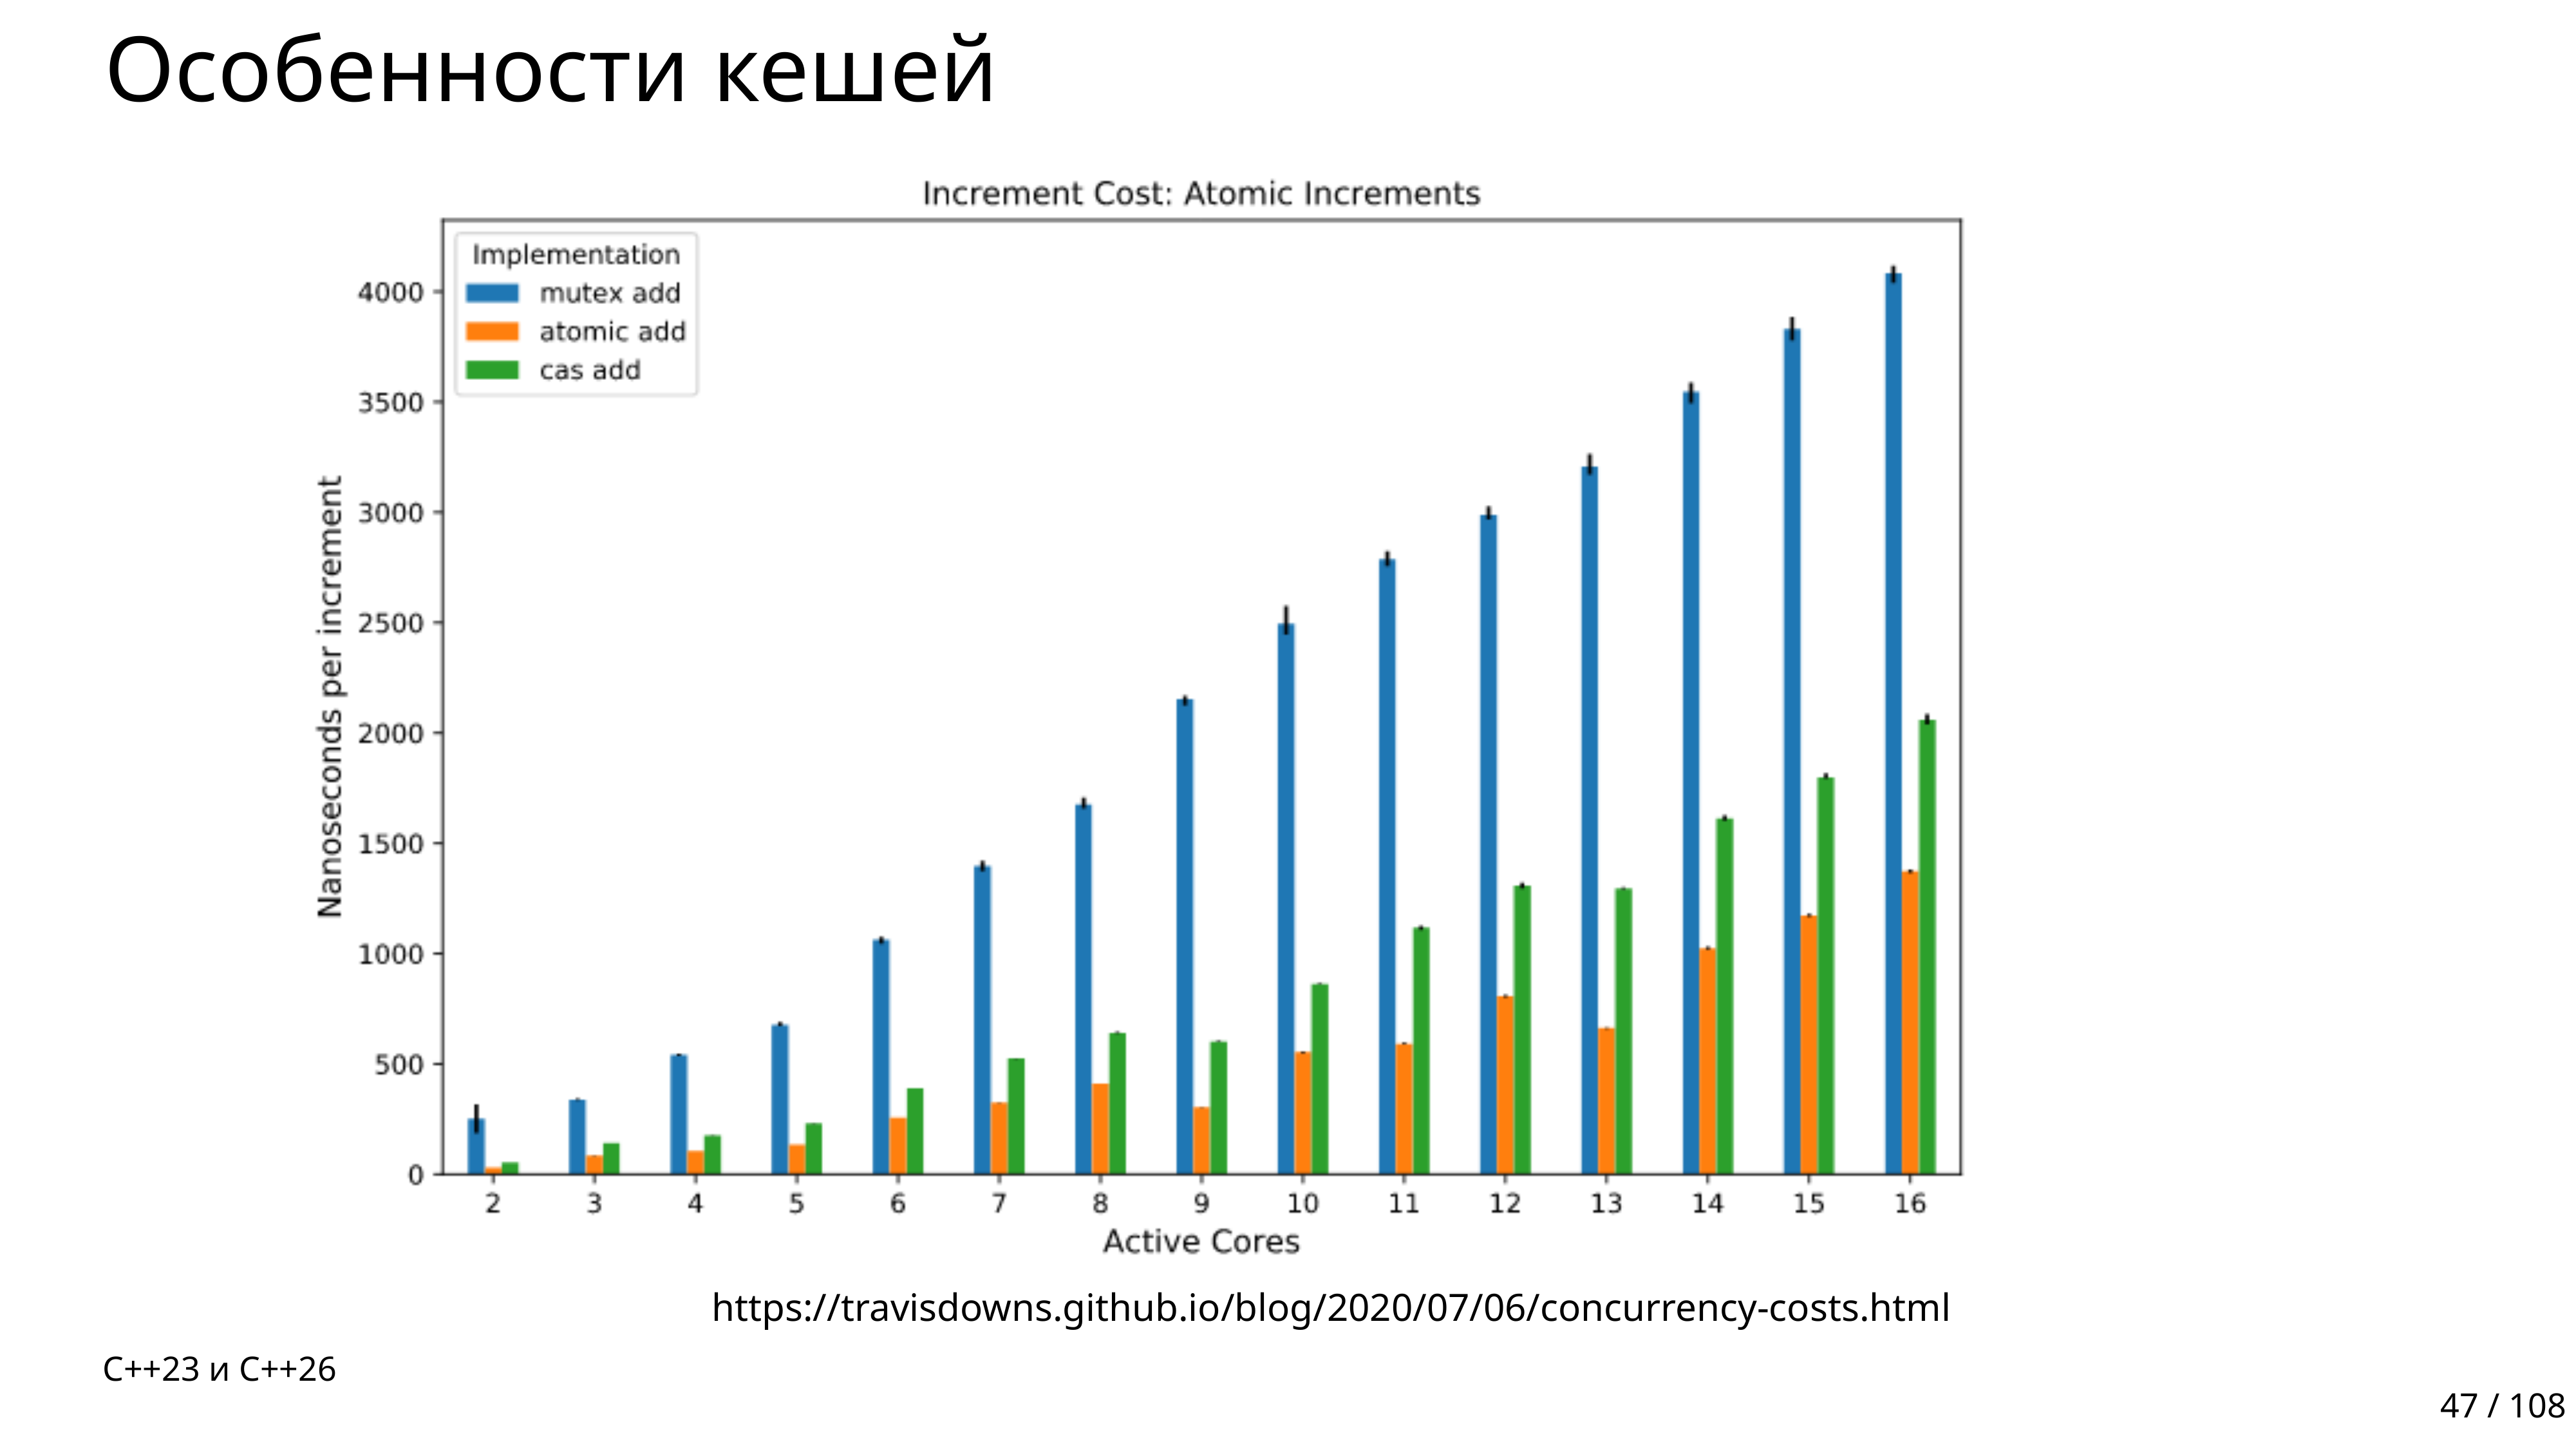

Особенности кешей
# https://travisdowns.github.io/blog/2020/07/06/concurrency-costs.html
C++23 и C++26